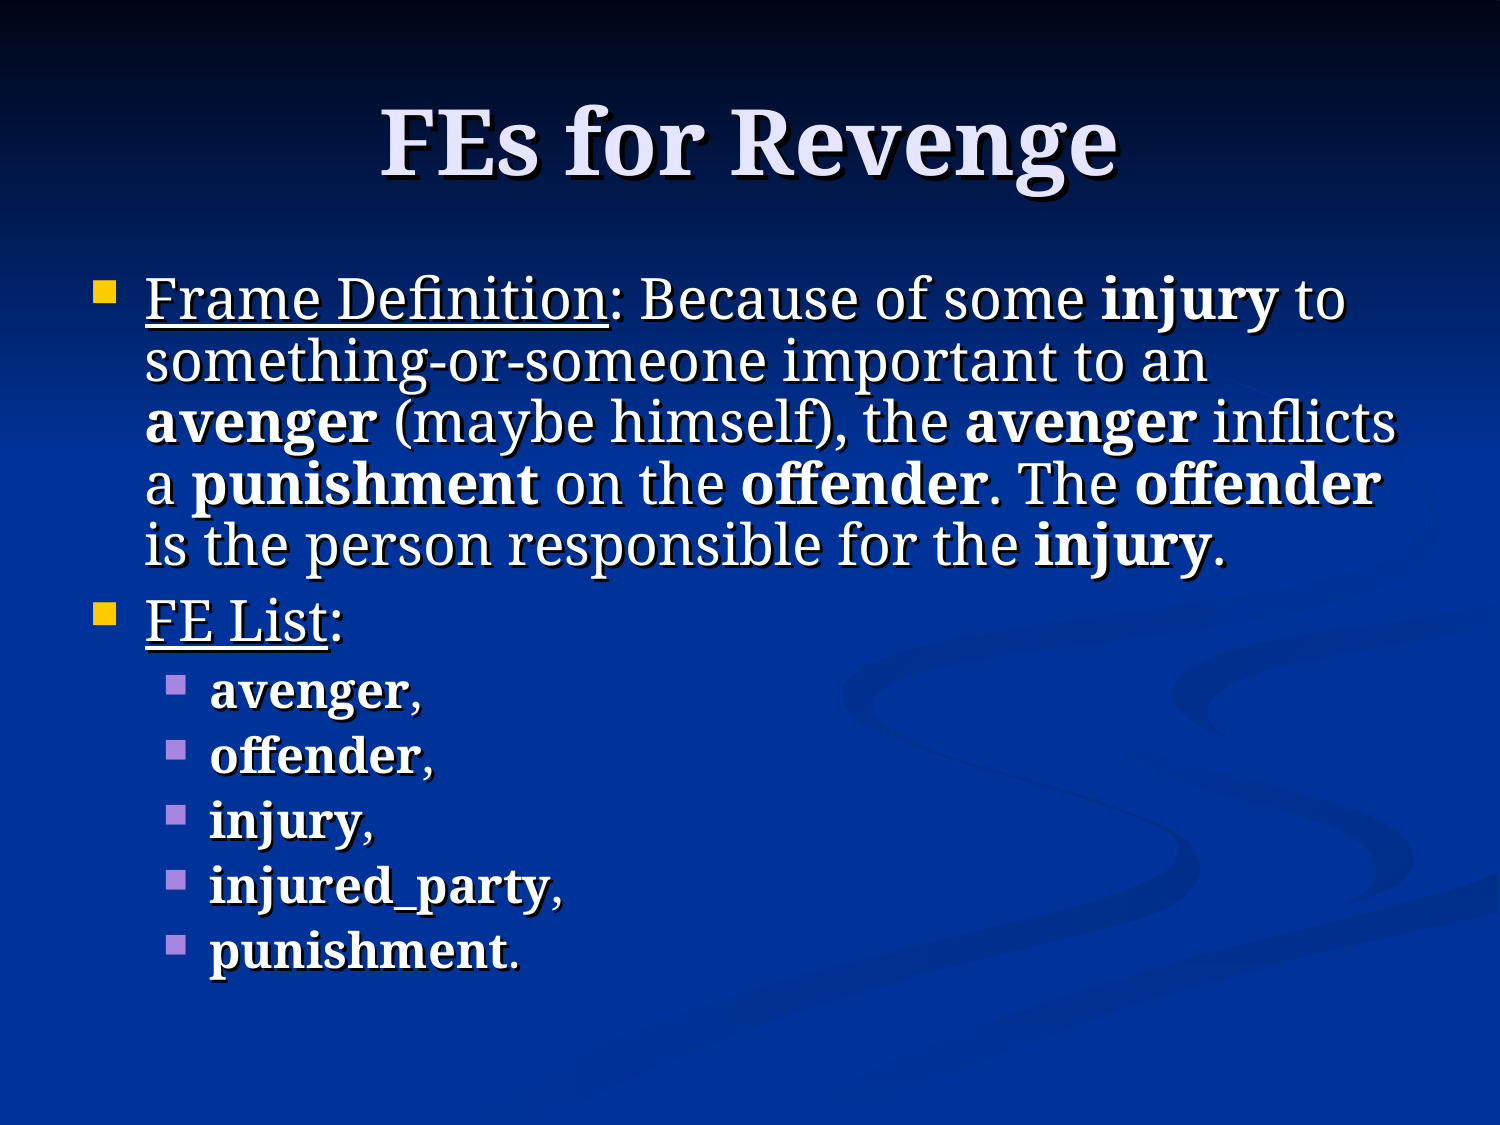

# FEs for Revenge
Frame Definition: Because of some injury to something-or-someone important to an avenger (maybe himself), the avenger inflicts a punishment on the offender. The offender is the person responsible for the injury.
FE List:
avenger,
offender,
injury,
injured_party,
punishment.